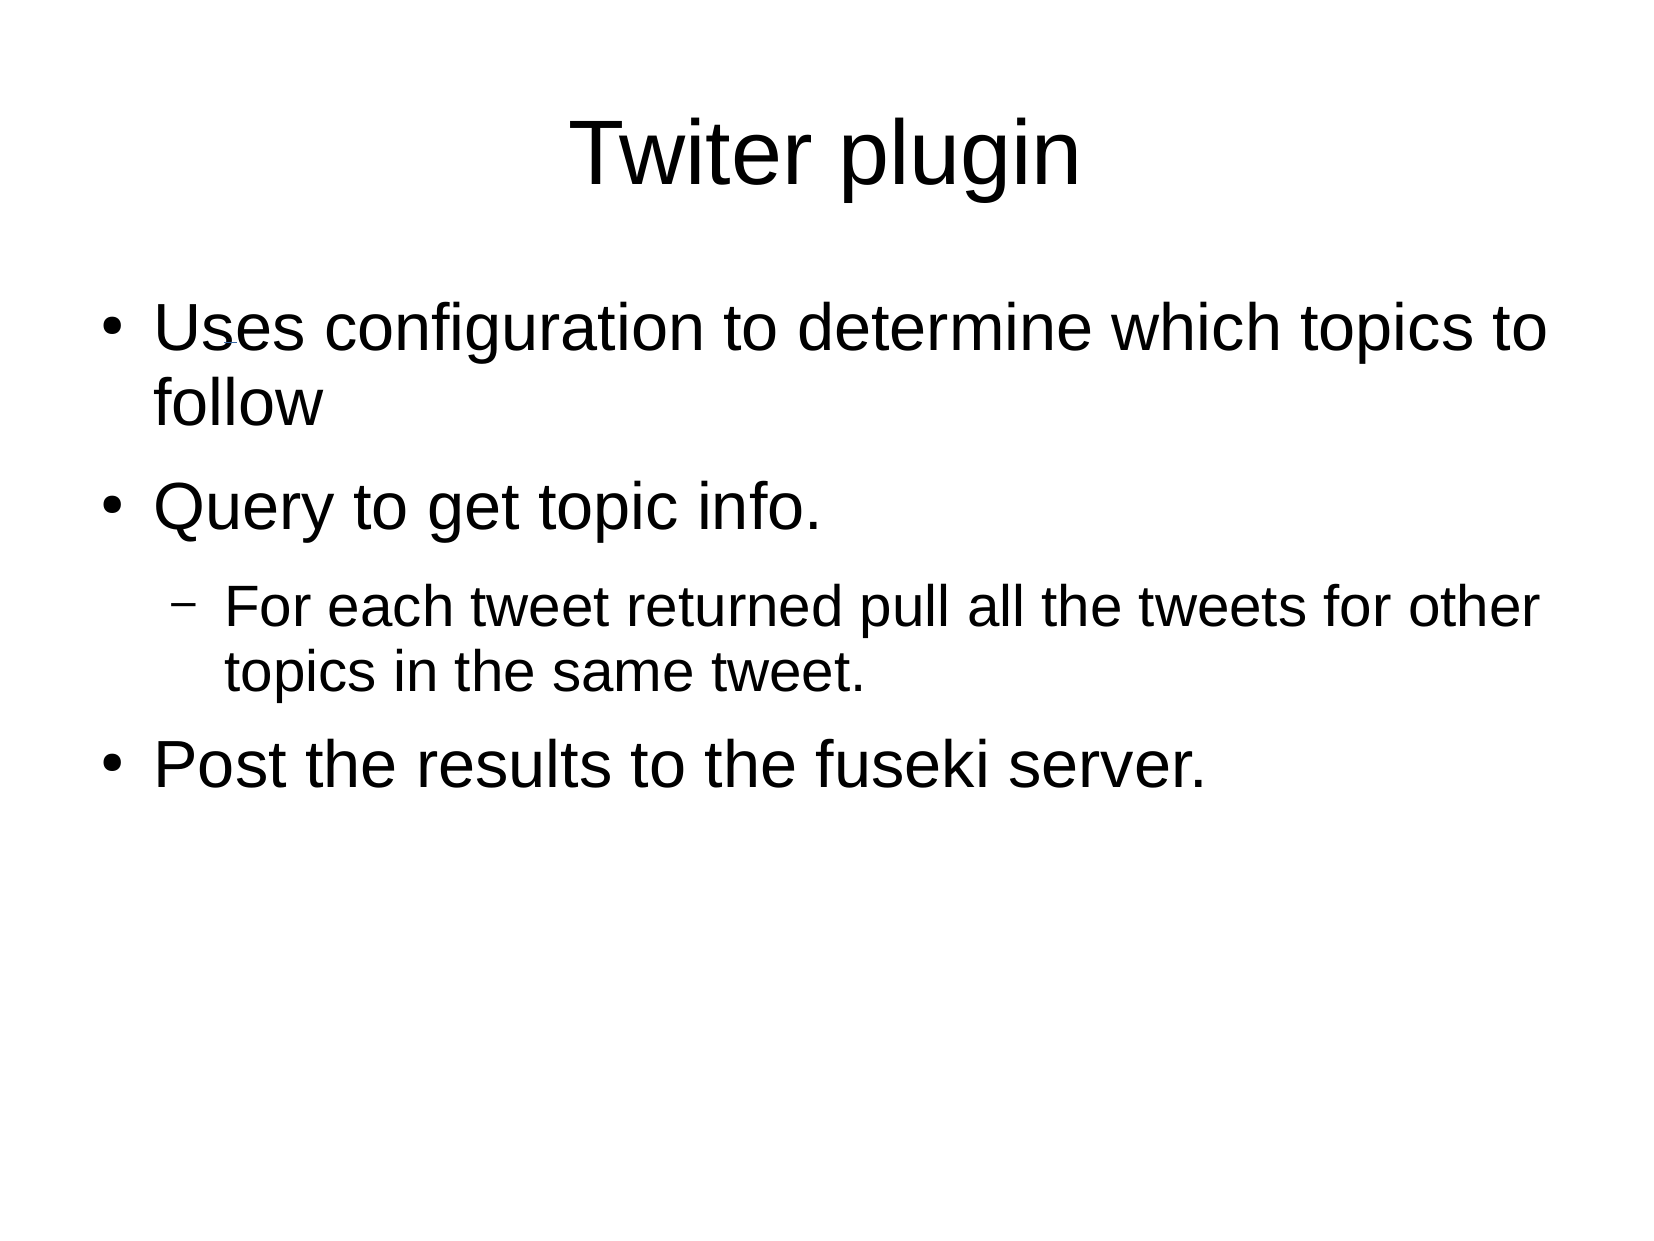

# Twiter plugin
Uses configuration to determine which topics to follow
Query to get topic info.
For each tweet returned pull all the tweets for other topics in the same tweet.
Post the results to the fuseki server.